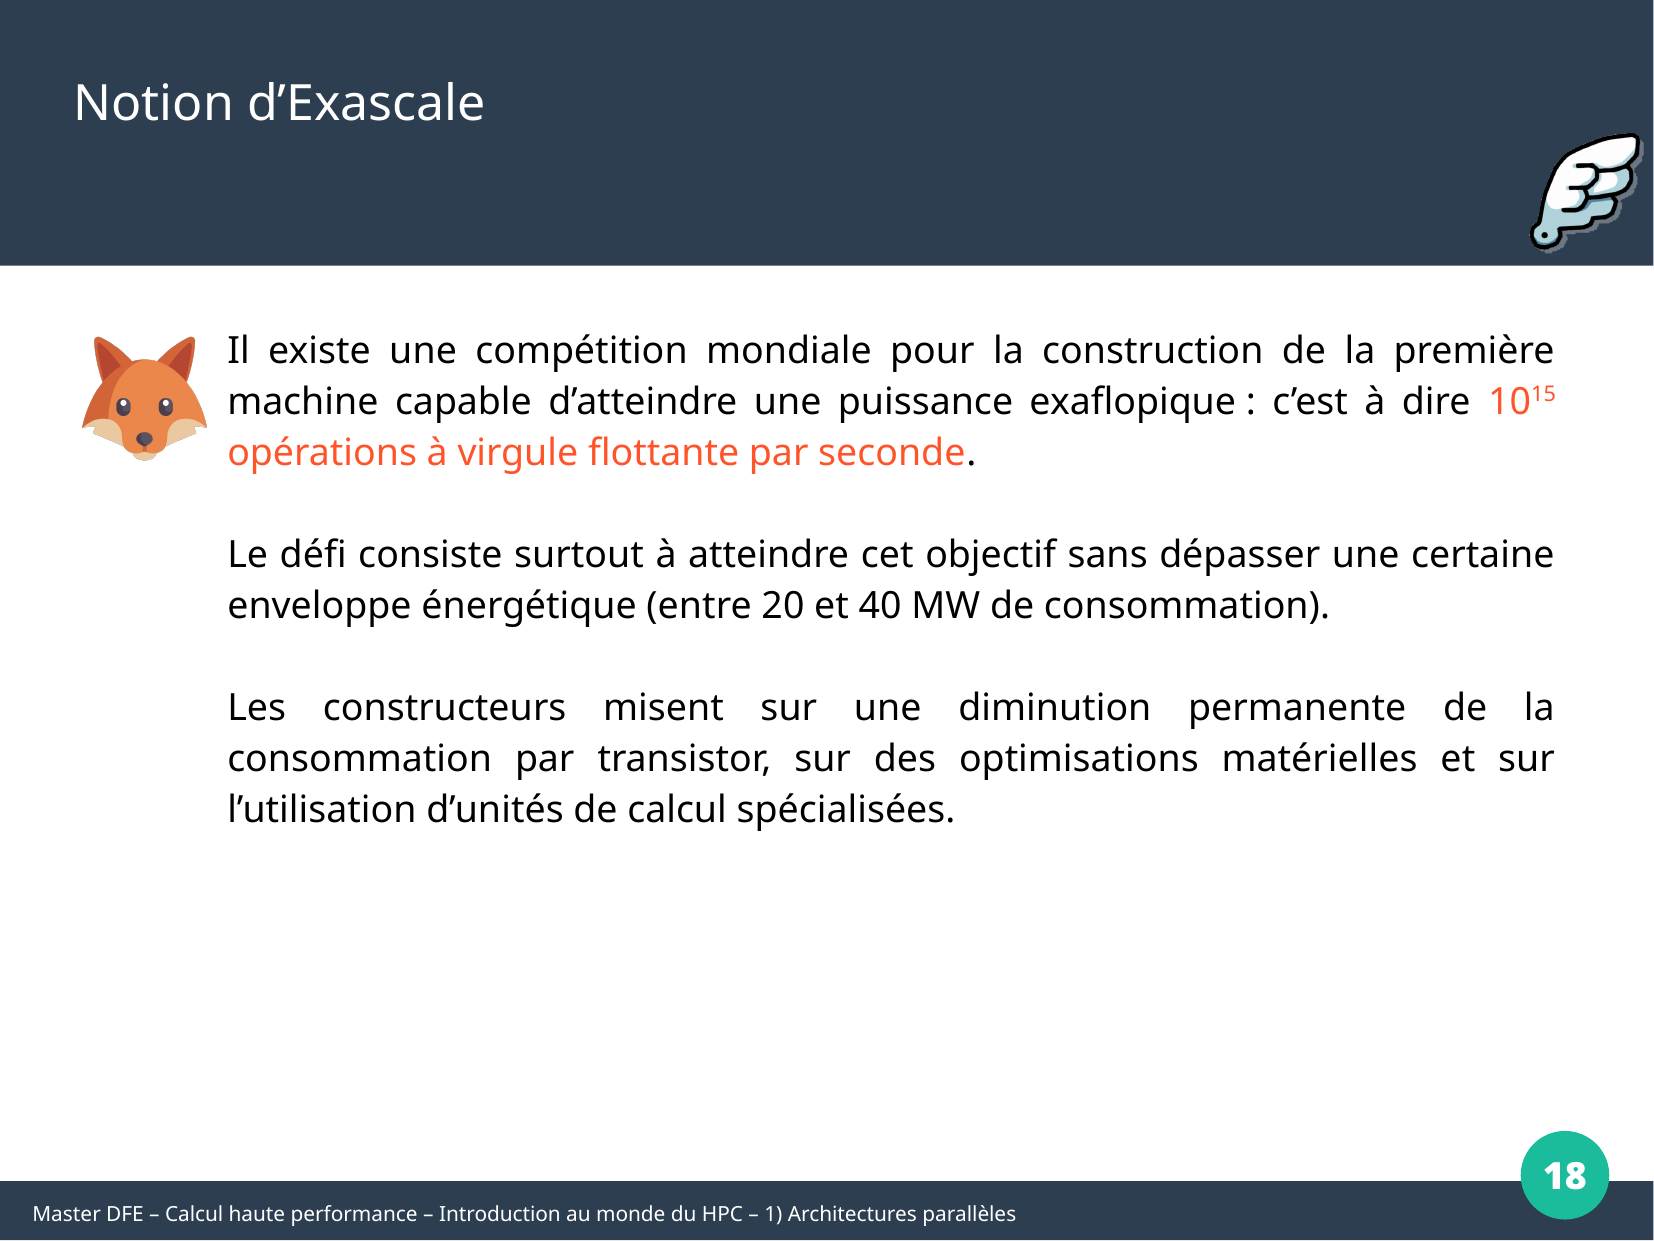

Notion d’Exascale
Il existe une compétition mondiale pour la construction de la première machine capable d’atteindre une puissance exaflopique : c’est à dire 1015 opérations à virgule flottante par seconde.
Le défi consiste surtout à atteindre cet objectif sans dépasser une certaine enveloppe énergétique (entre 20 et 40 MW de consommation).
Les constructeurs misent sur une diminution permanente de la consommation par transistor, sur des optimisations matérielles et sur l’utilisation d’unités de calcul spécialisées.
18
Master DFE – Calcul haute performance – Introduction au monde du HPC – 1) Architectures parallèles